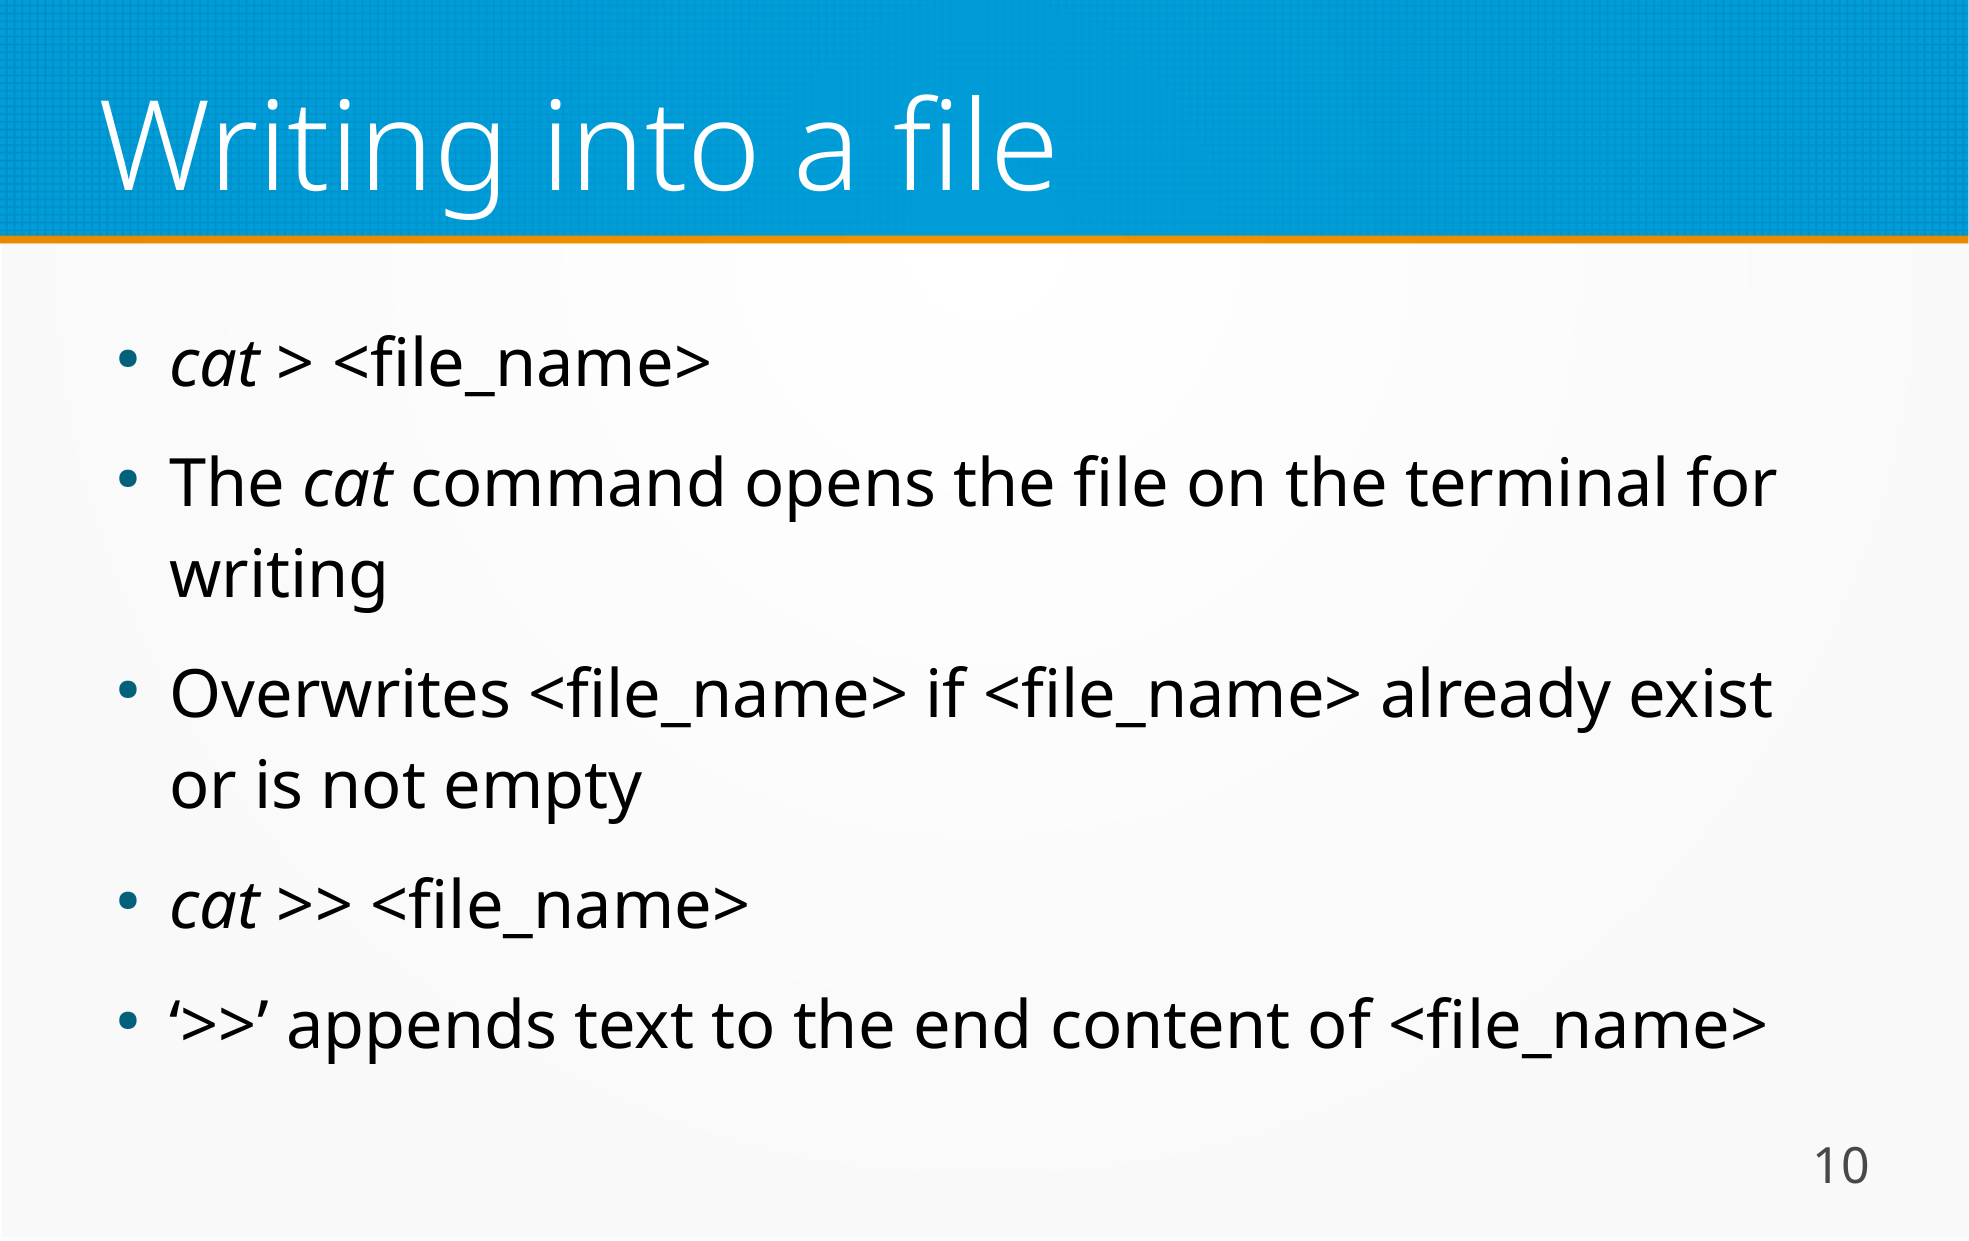

# Writing into a file
cat > <file_name>
The cat command opens the file on the terminal for writing
Overwrites <file_name> if <file_name> already exist or is not empty
cat >> <file_name>
‘>>’ appends text to the end content of <file_name>
10